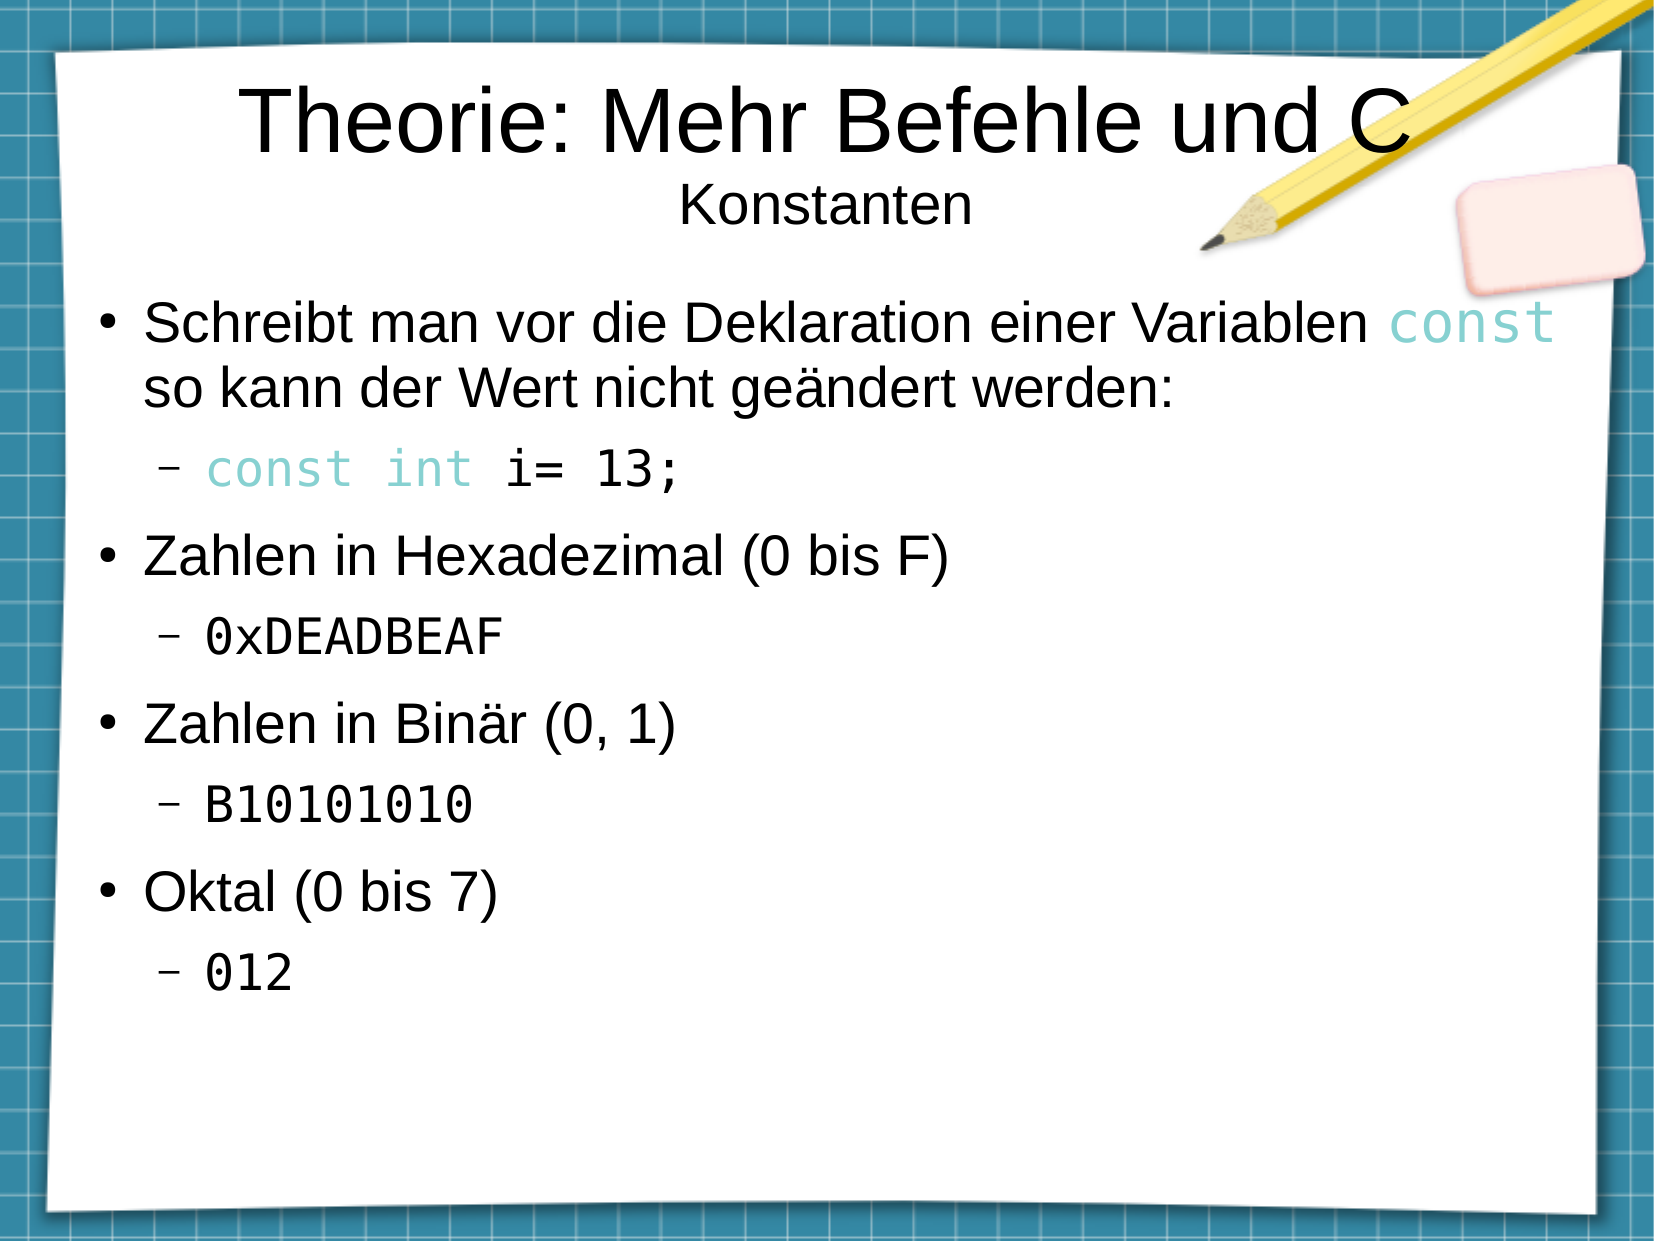

# Theorie: Mehr Befehle und C Konstanten
Schreibt man vor die Deklaration einer Variablen const so kann der Wert nicht geändert werden:
const int i= 13;
Zahlen in Hexadezimal (0 bis F)
0xDEADBEAF
Zahlen in Binär (0, 1)
B10101010
Oktal (0 bis 7)
012